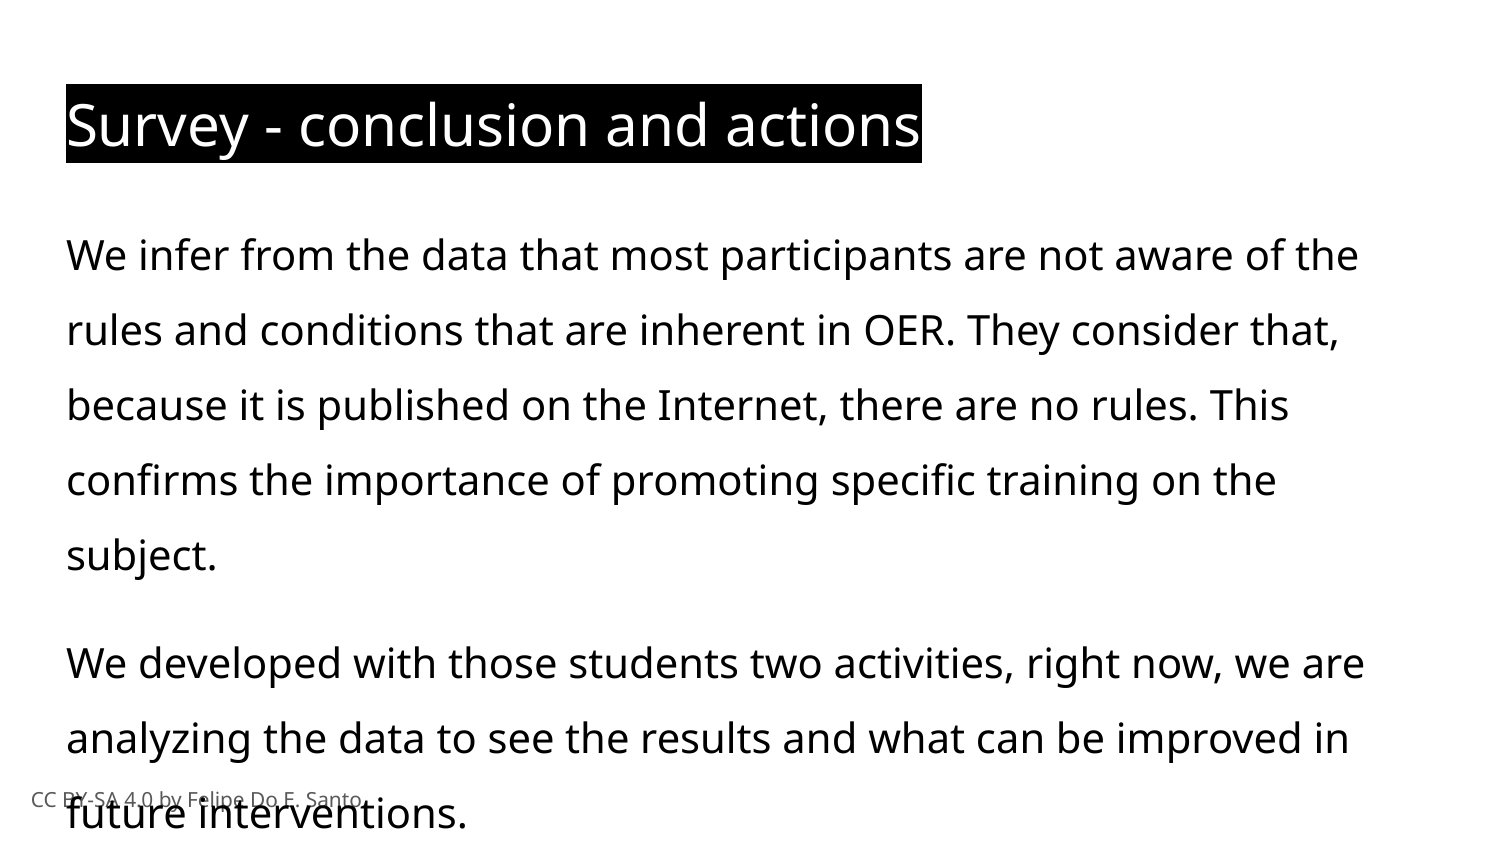

# Survey - conclusion and actions
We infer from the data that most participants are not aware of the rules and conditions that are inherent in OER. They consider that, because it is published on the Internet, there are no rules. This confirms the importance of promoting specific training on the subject.
We developed with those students two activities, right now, we are analyzing the data to see the results and what can be improved in future interventions.
CC BY-SA 4.0 by Felipe Do E. Santo